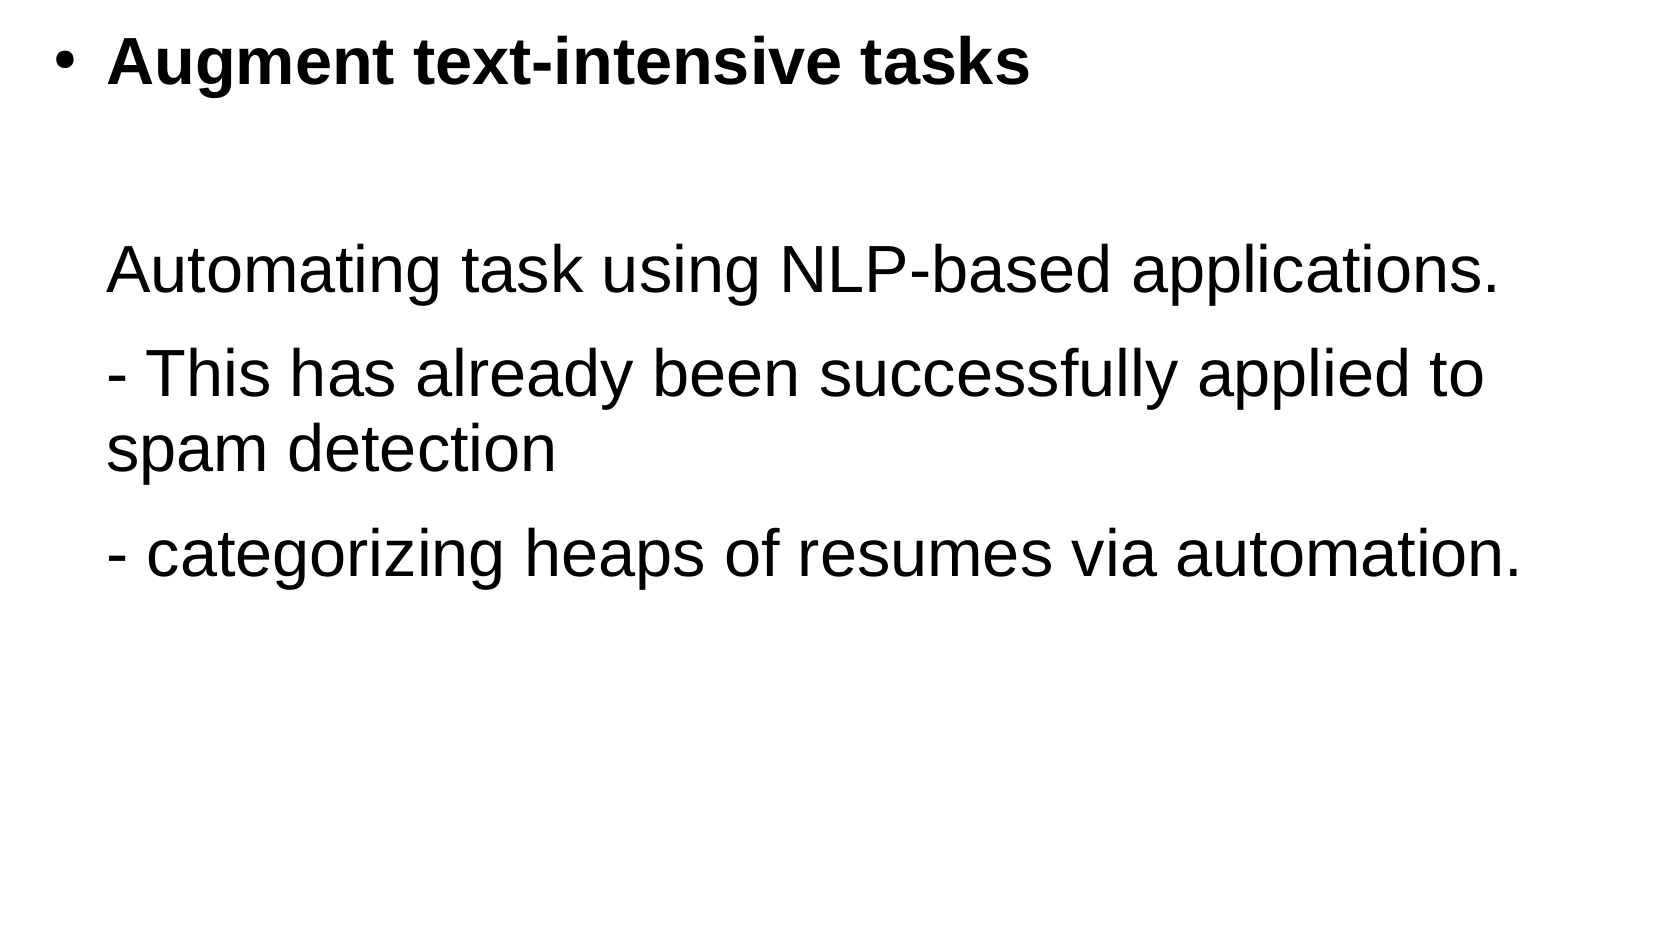

# Augment text-intensive tasks
Automating task using NLP-based applications.
- This has already been successfully applied to spam detection
- categorizing heaps of resumes via automation.